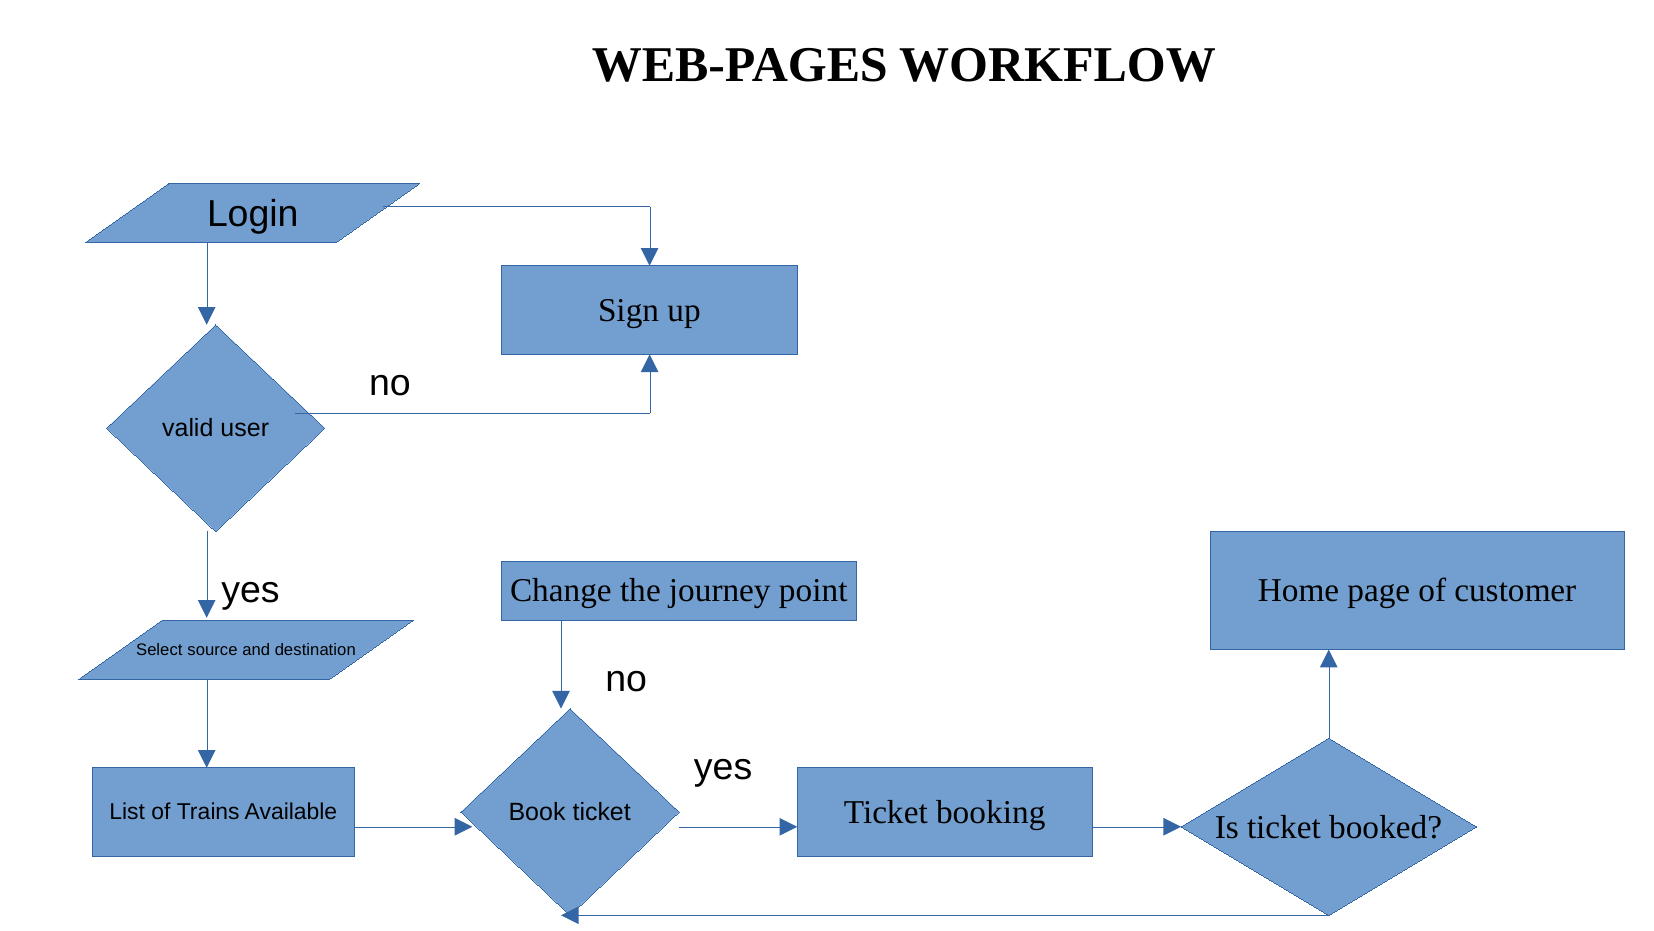

WEB-PAGES WORKFLOW
Login
Sign up
valid user
no
Home page of customer
yes
Change the journey point
Select source and destination
no
Book ticket
yes
Is ticket booked?
List of Trains Available
Ticket booking
Ticket Booking
Ticket Booking
Ticket Booking
Ticket Booking
Ticket Booking
Ticket Booking
Ticket Booking
Ticket Booking
Ticket Booking
Ticket Booking
Ticket Booking
Ticket Booking
Ticket Booking
Ticket Booking
Ticket Booking
Ticket Booking